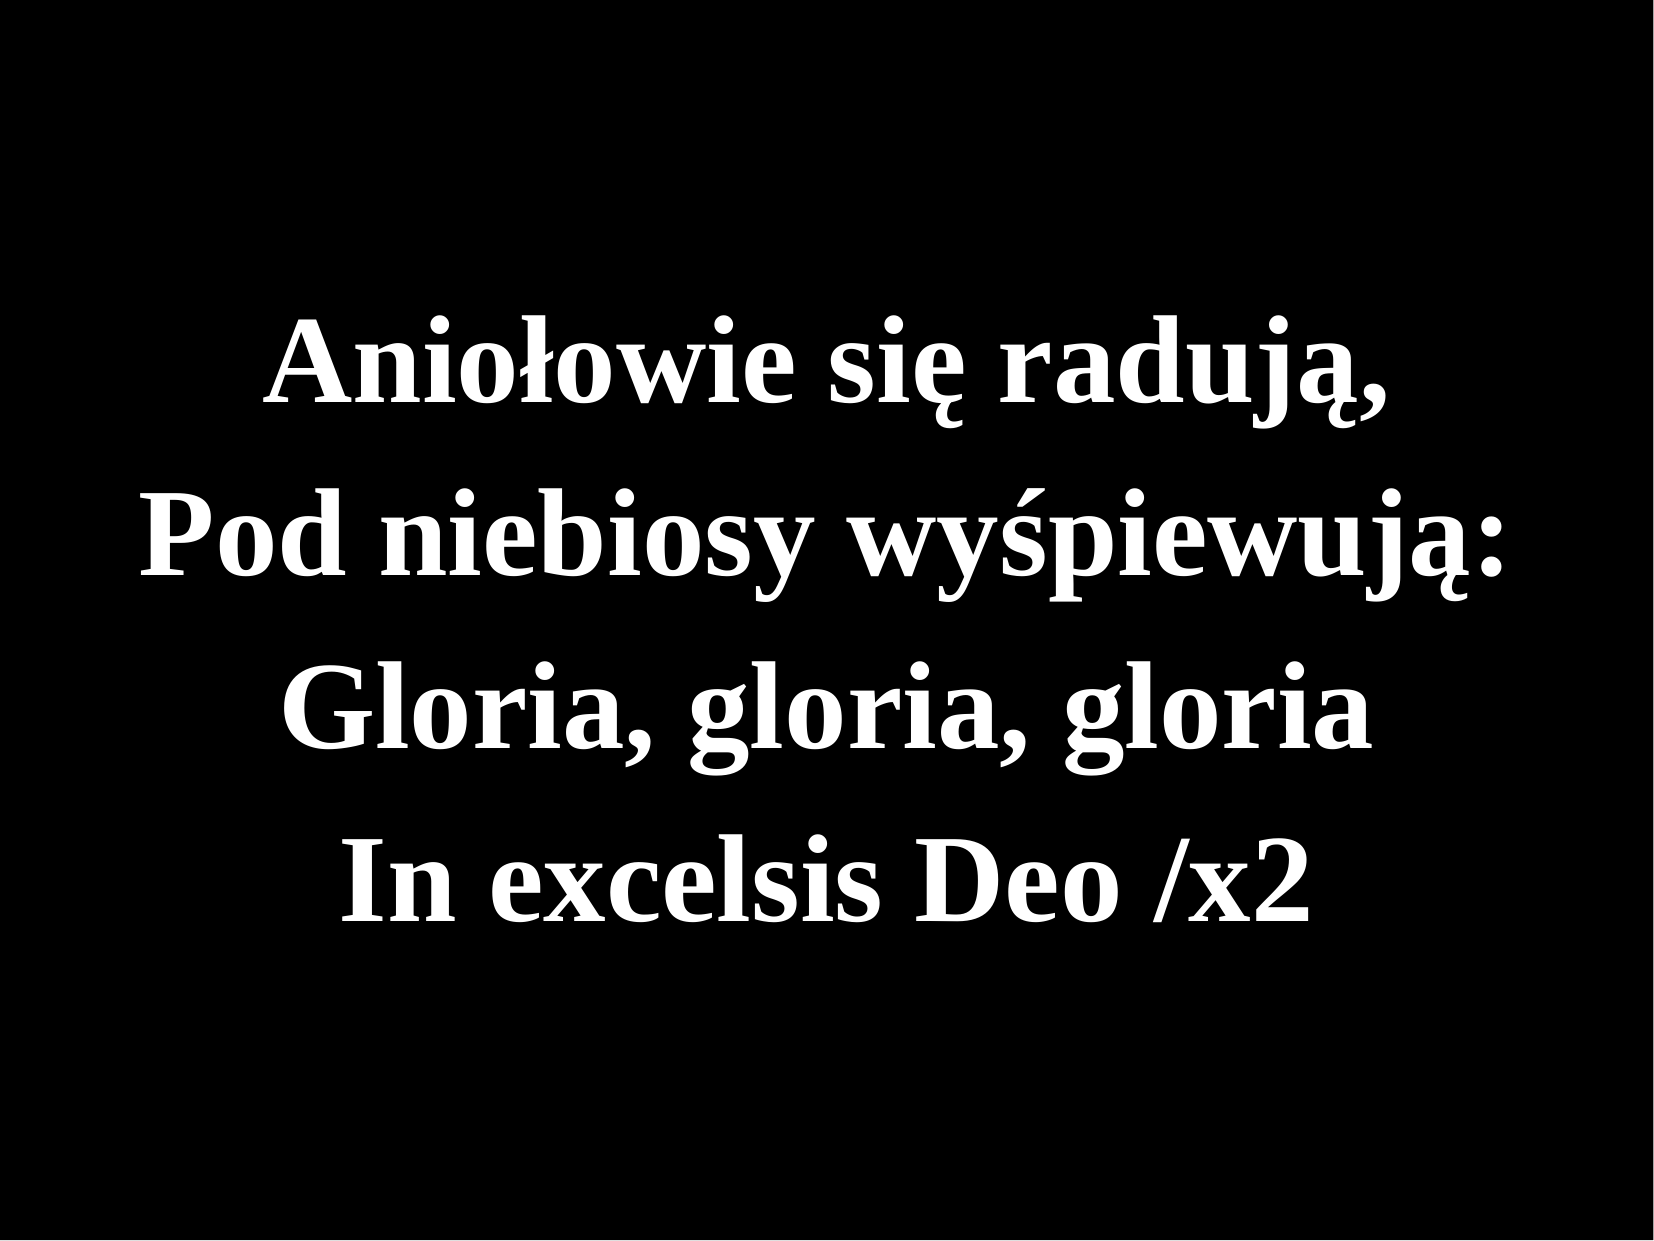

# Aniołowie się radują, ppp Pod niebiosy wyśpiewują: ppp Gloria, gloria, gloria ppp In excelsis Deo /x2